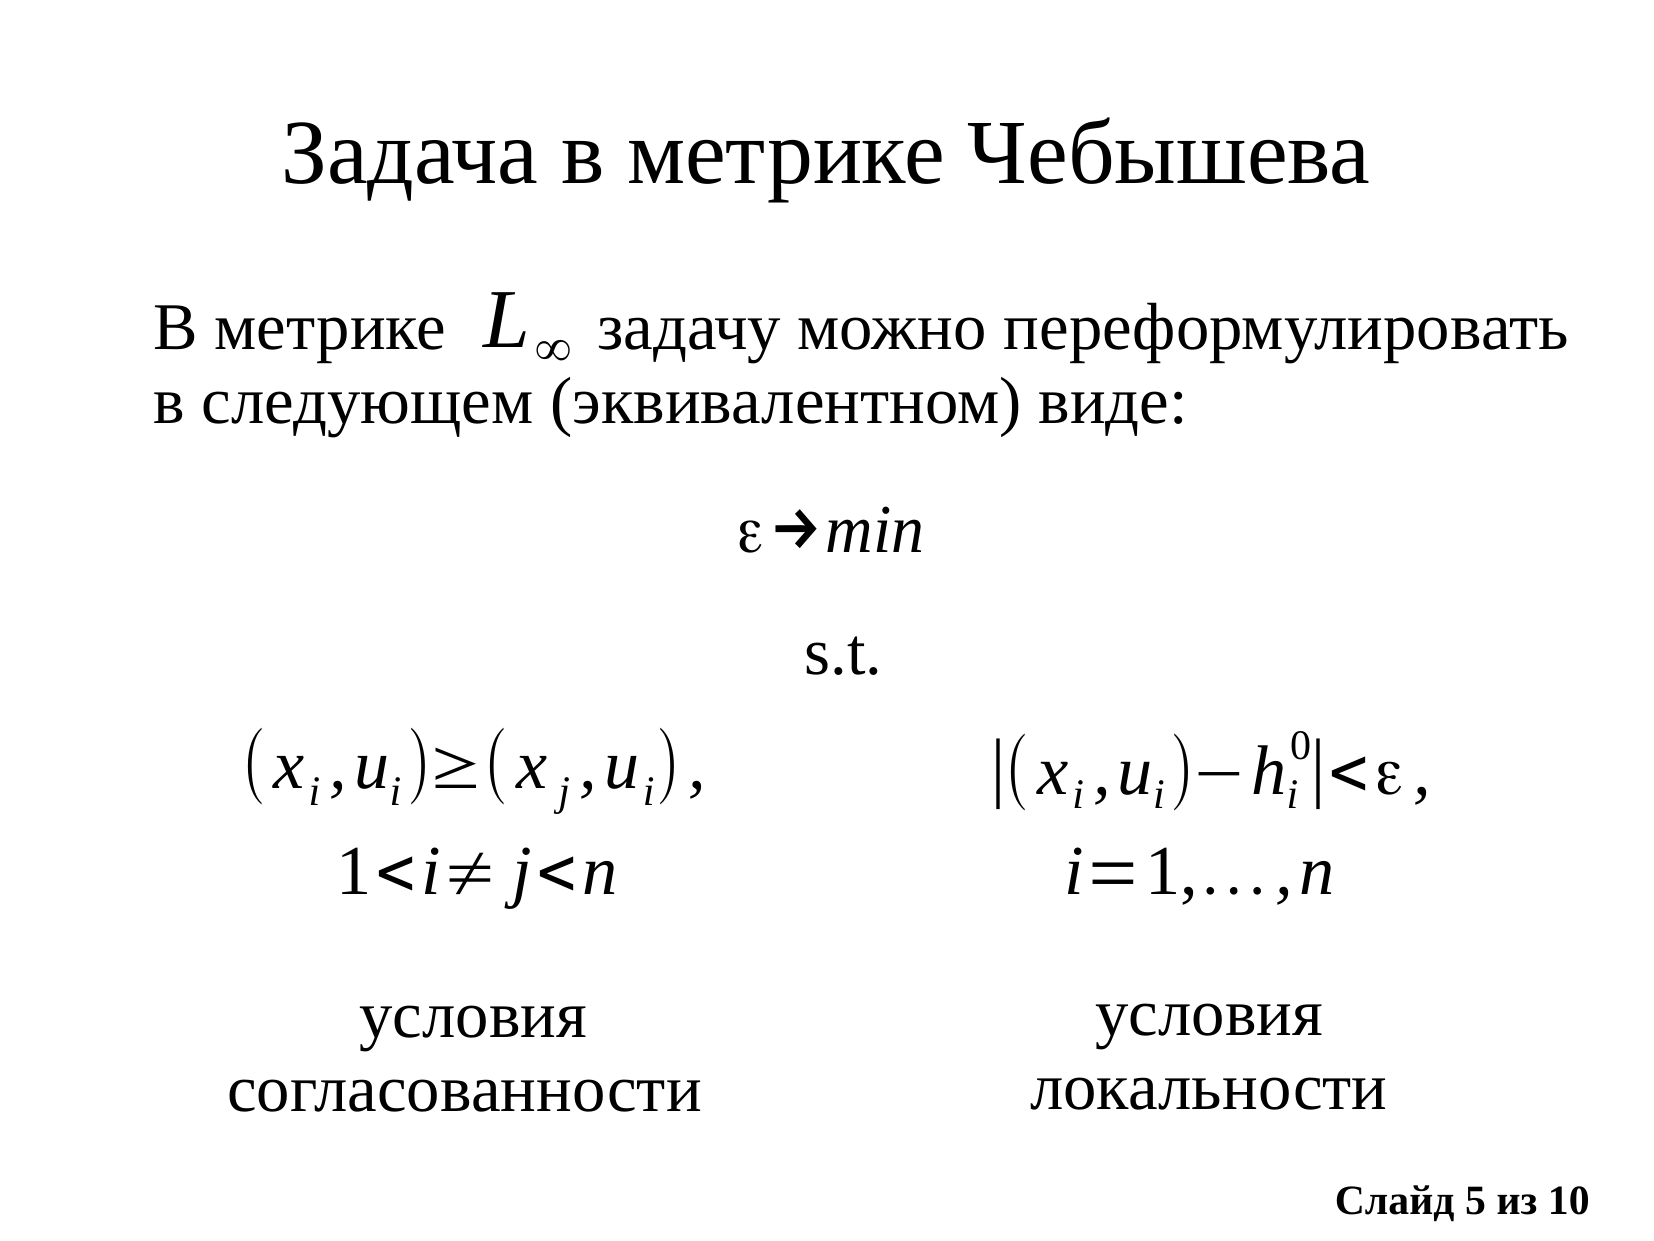

# Задача в метрике Чебышева
В метрике задачу можно переформулировать в следующем (эквивалентном) виде:
s.t.
условия локальности
условия согласованности
5